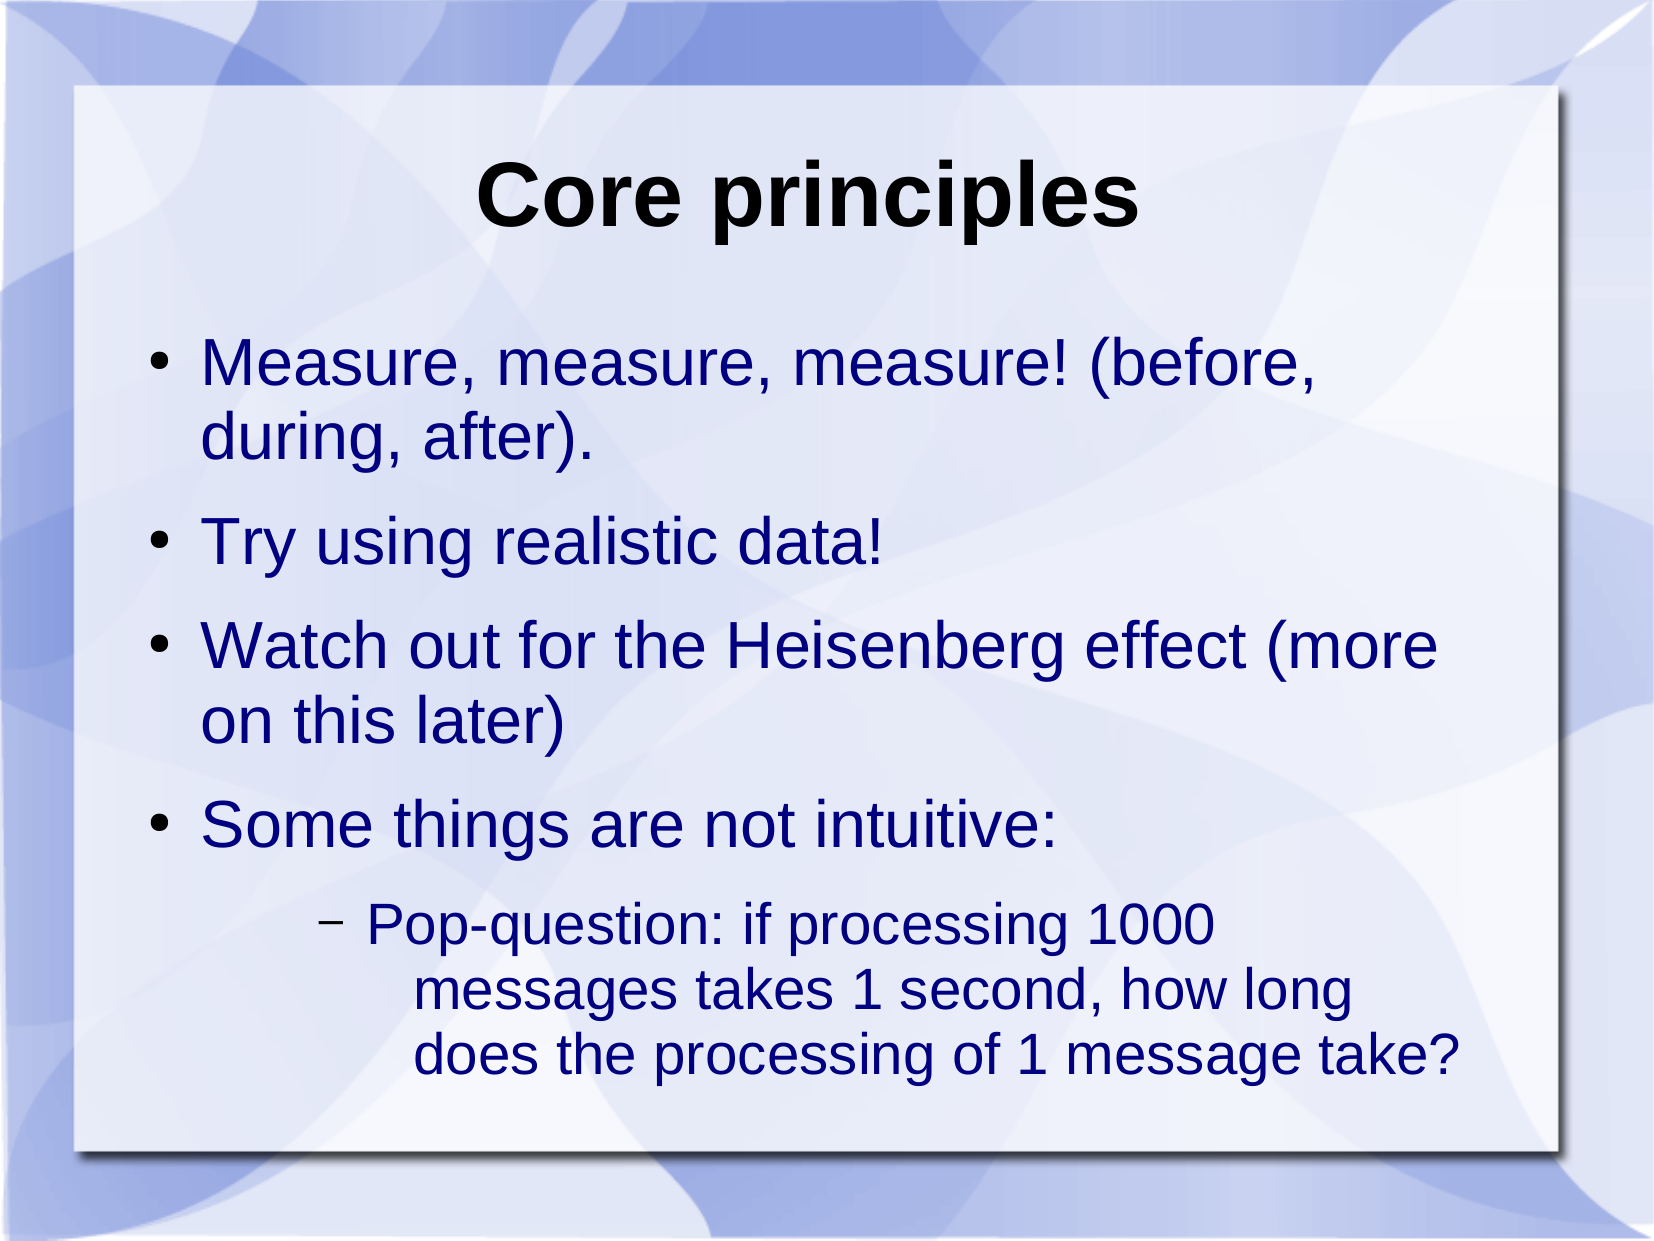

# Core principles
Measure, measure, measure! (before, during, after).
Try using realistic data!
Watch out for the Heisenberg effect (more on this later)
Some things are not intuitive:
Pop-question: if processing 1000 messages takes 1 second, how long does the processing of 1 message take?